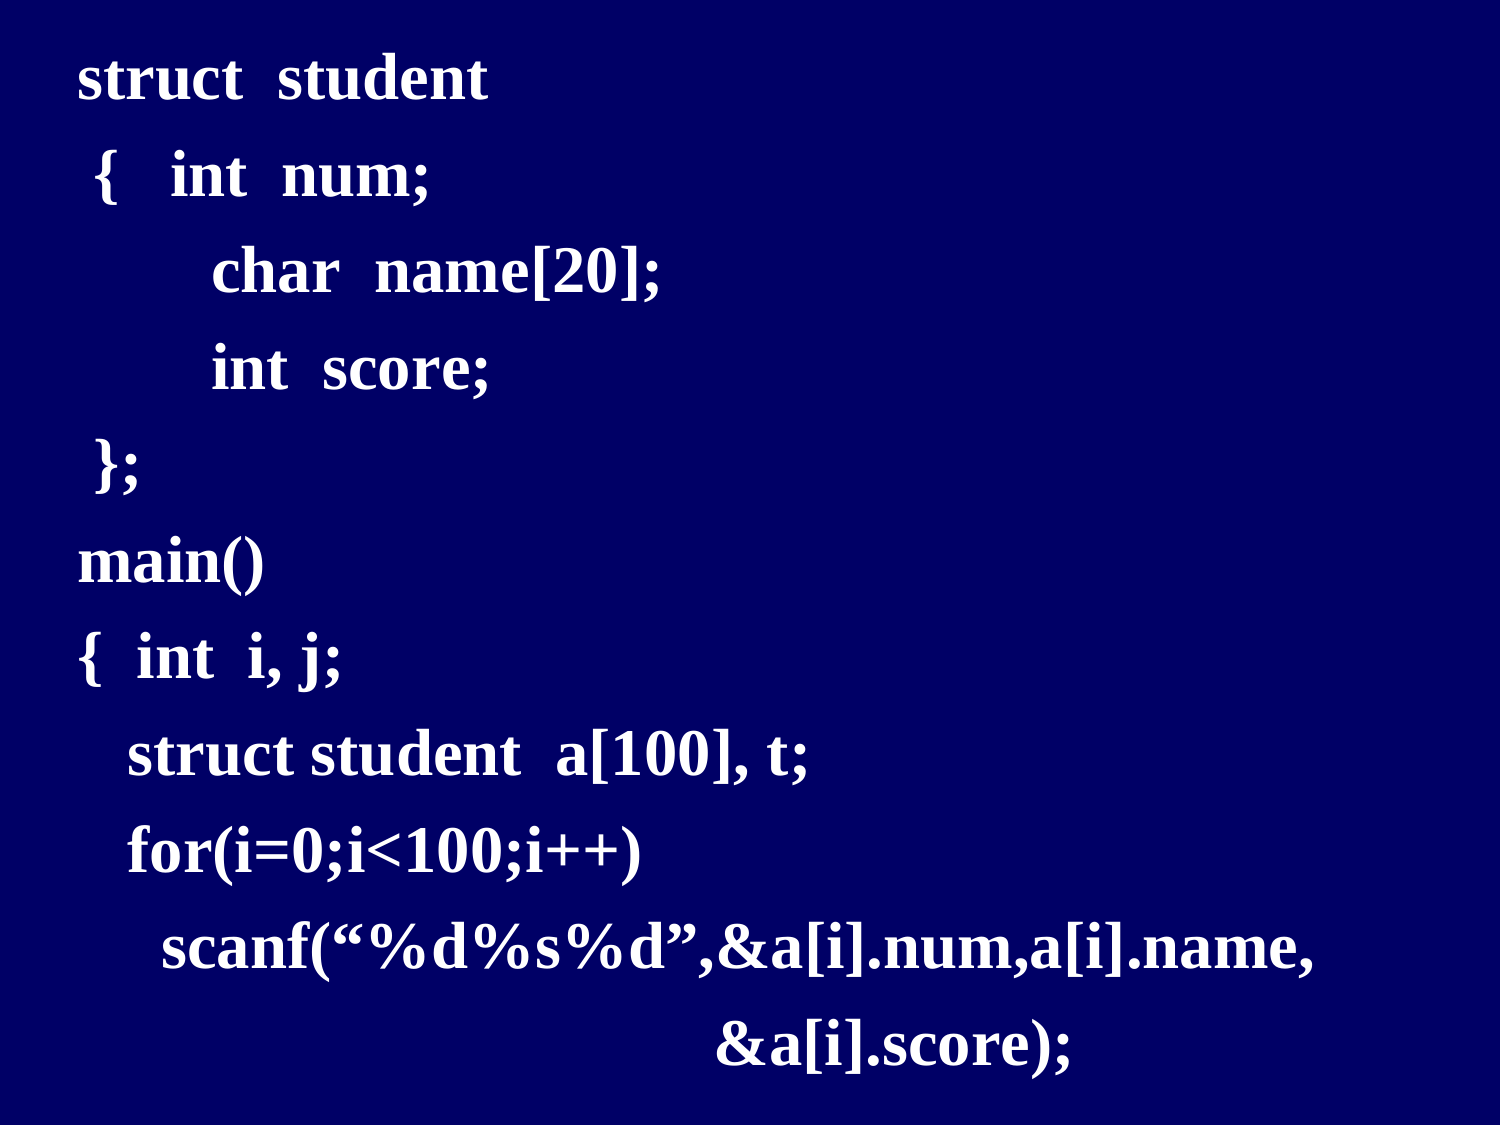

# struct student
 { int num;
 char name[20];
 int score;
 };
main()
{ int i, j;
 struct student a[100], t;
 for(i=0;i<100;i++)
 scanf(“%d%s%d”,&a[i].num,a[i].name,
 &a[i].score);